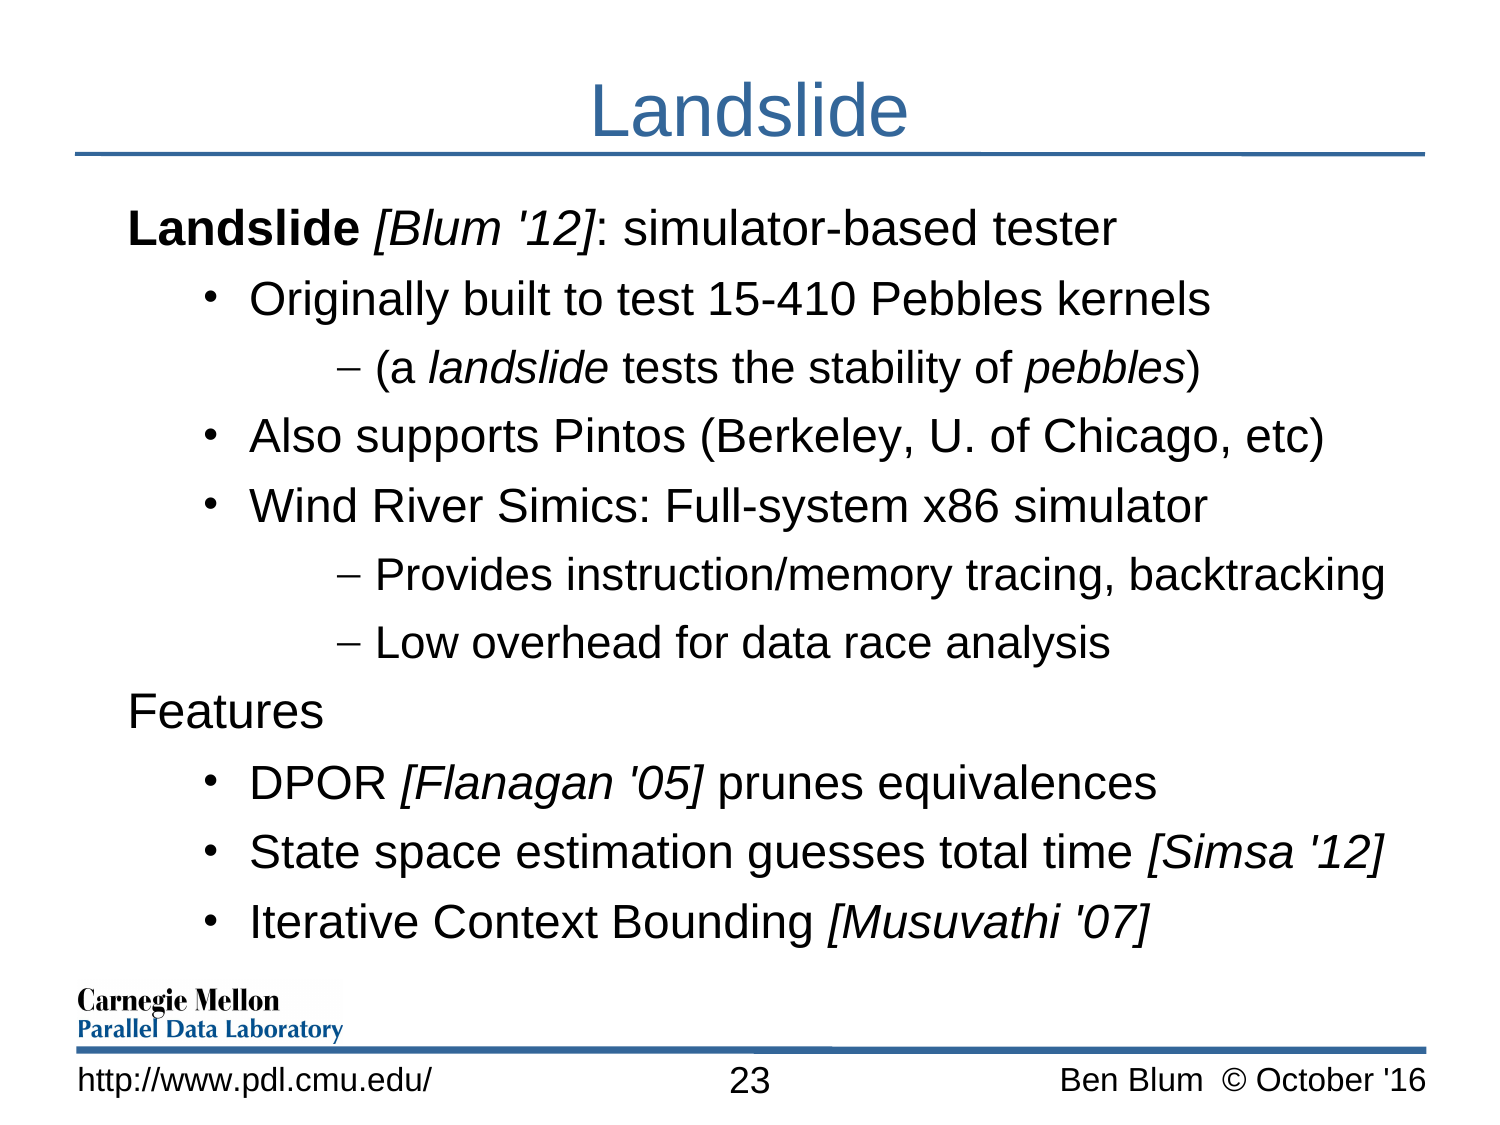

# Landslide
Landslide [Blum '12]: simulator-based tester
Originally built to test 15-410 Pebbles kernels
(a landslide tests the stability of pebbles)
Also supports Pintos (Berkeley, U. of Chicago, etc)
Wind River Simics: Full-system x86 simulator
Provides instruction/memory tracing, backtracking
Low overhead for data race analysis
Features
DPOR [Flanagan '05] prunes equivalences
State space estimation guesses total time [Simsa '12]
Iterative Context Bounding [Musuvathi '07]
23